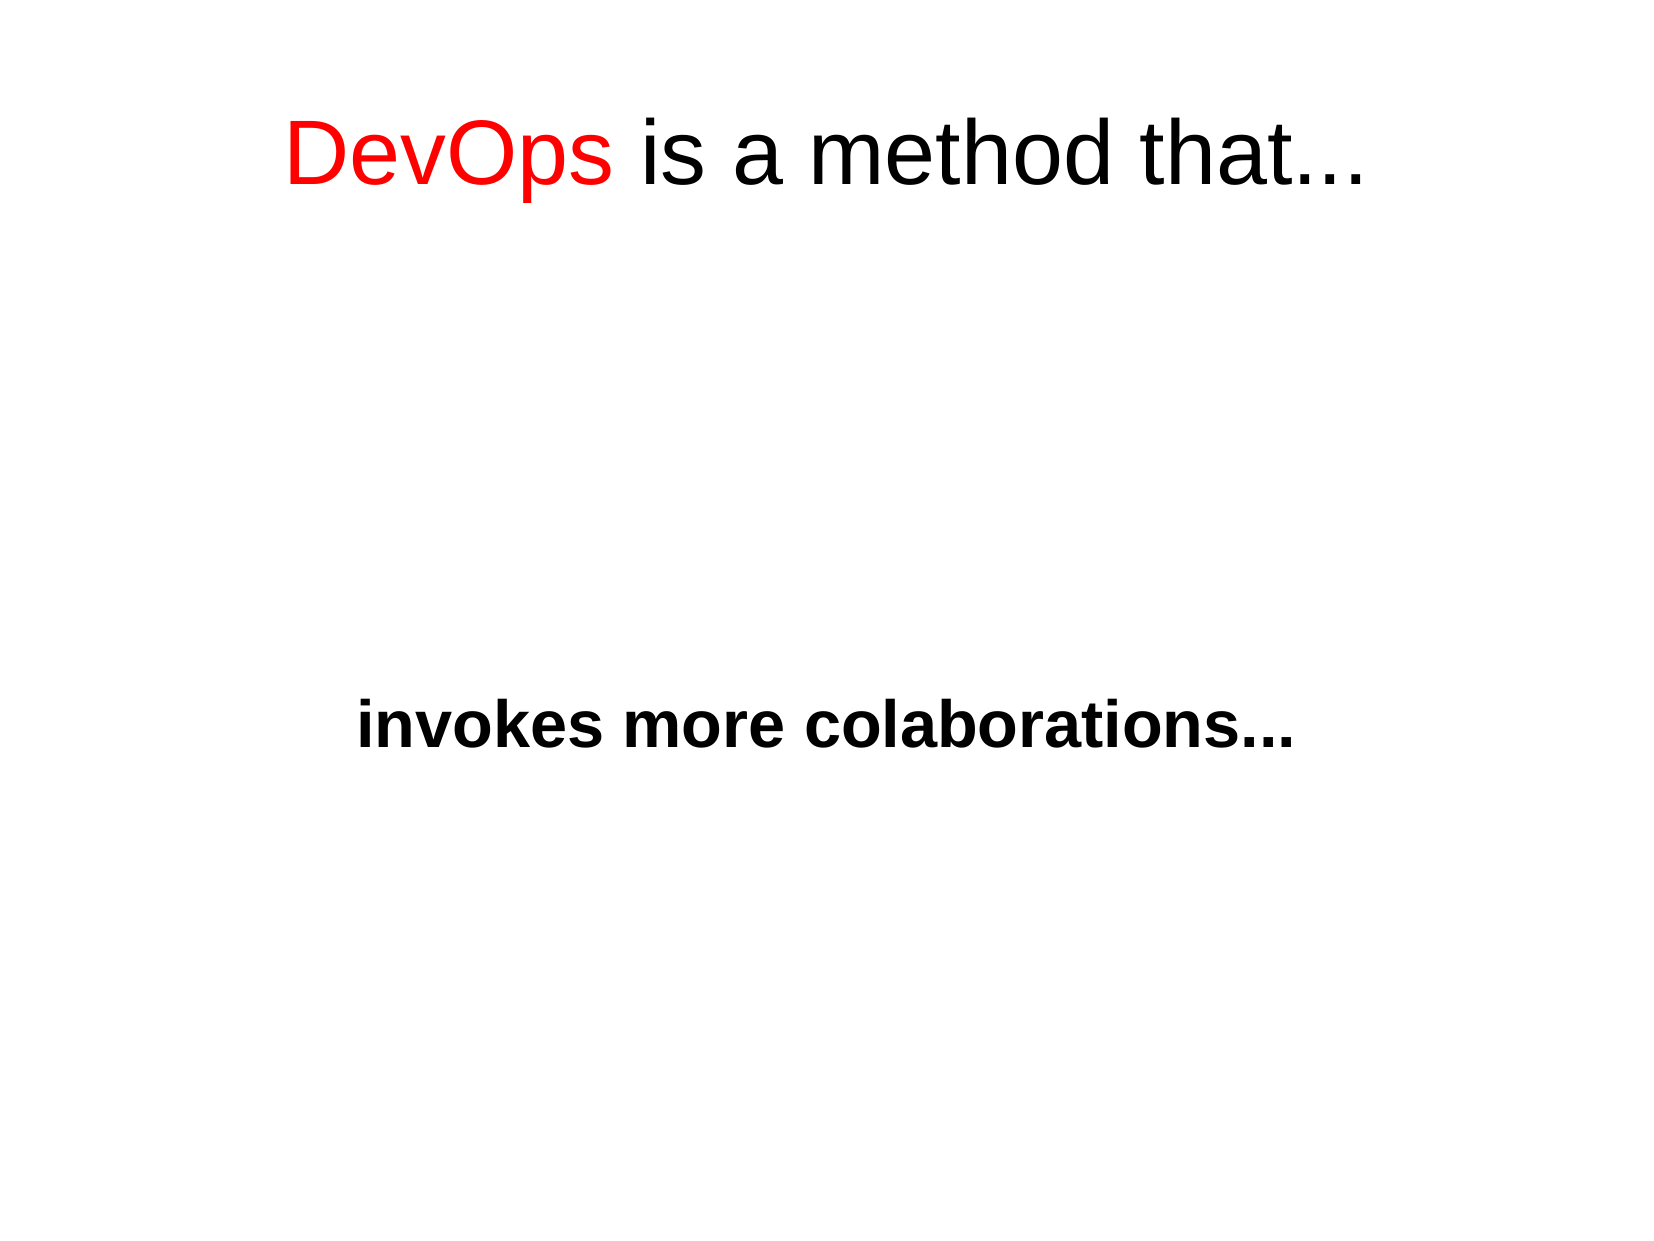

# DevOps is a method that...
invokes more colaborations...